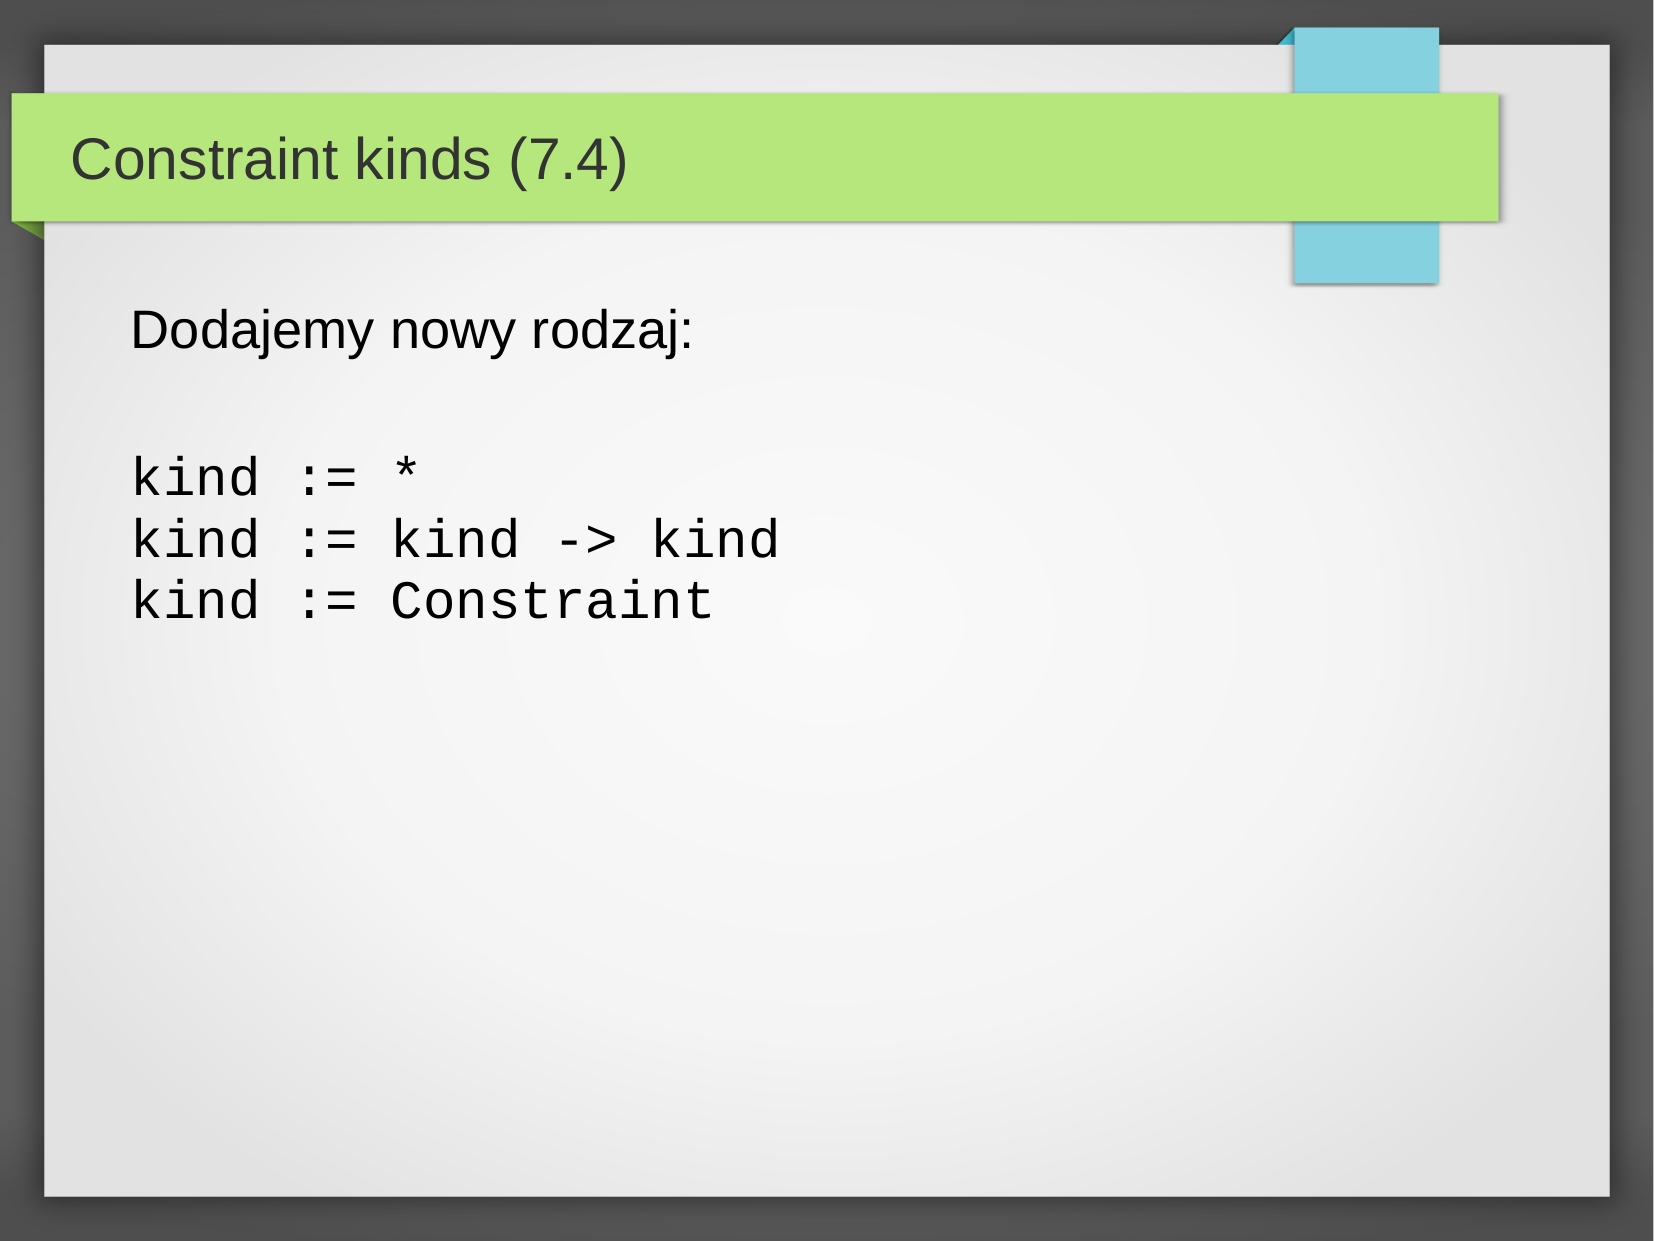

# Constraint kinds (7.4)
Dodajemy nowy rodzaj:
kind := *
kind := kind -> kind
kind := Constraint